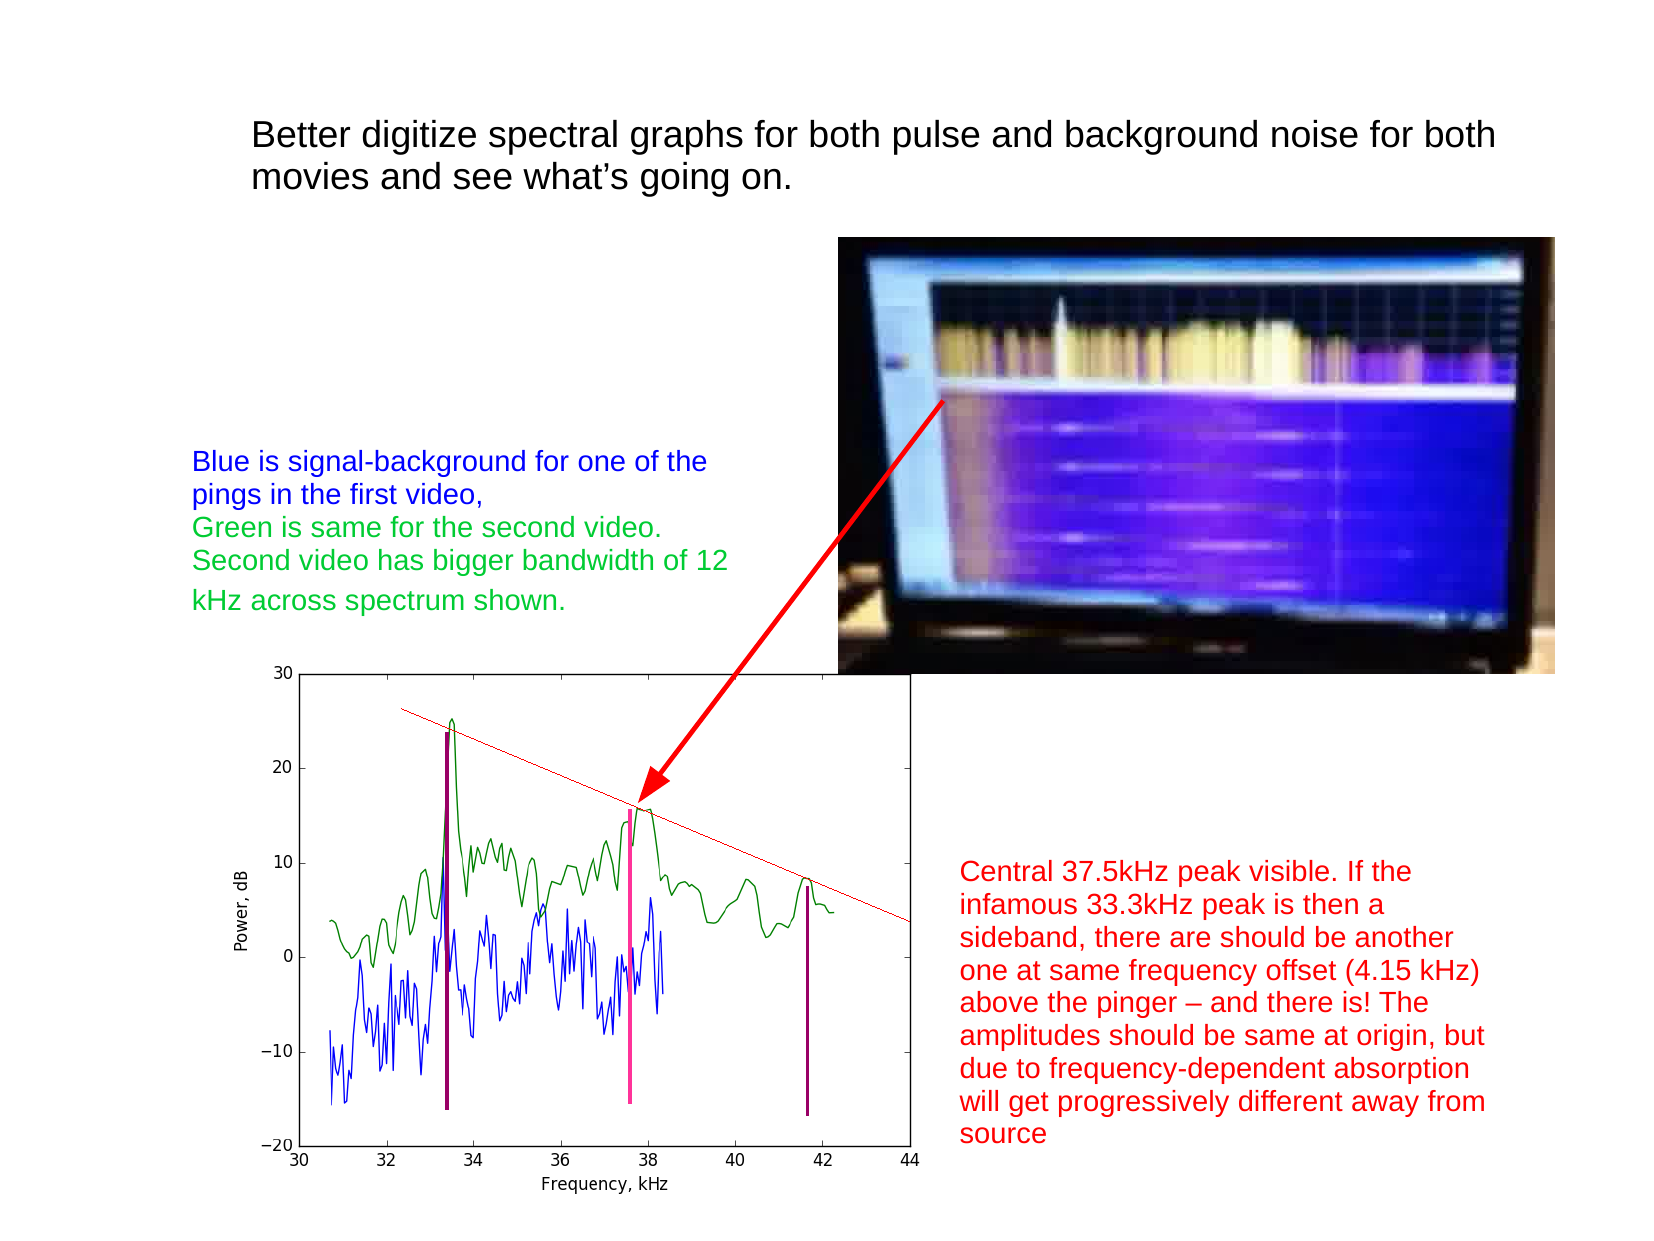

Better digitize spectral graphs for both pulse and background noise for both movies and see what’s going on.
Blue is signal-background for one of the pings in the first video,
Green is same for the second video. Second video has bigger bandwidth of 12 kHz across spectrum shown.
Central 37.5kHz peak visible. If the infamous 33.3kHz peak is then a sideband, there are should be another one at same frequency offset (4.15 kHz) above the pinger – and there is! The amplitudes should be same at origin, but due to frequency-dependent absorption will get progressively different away from source